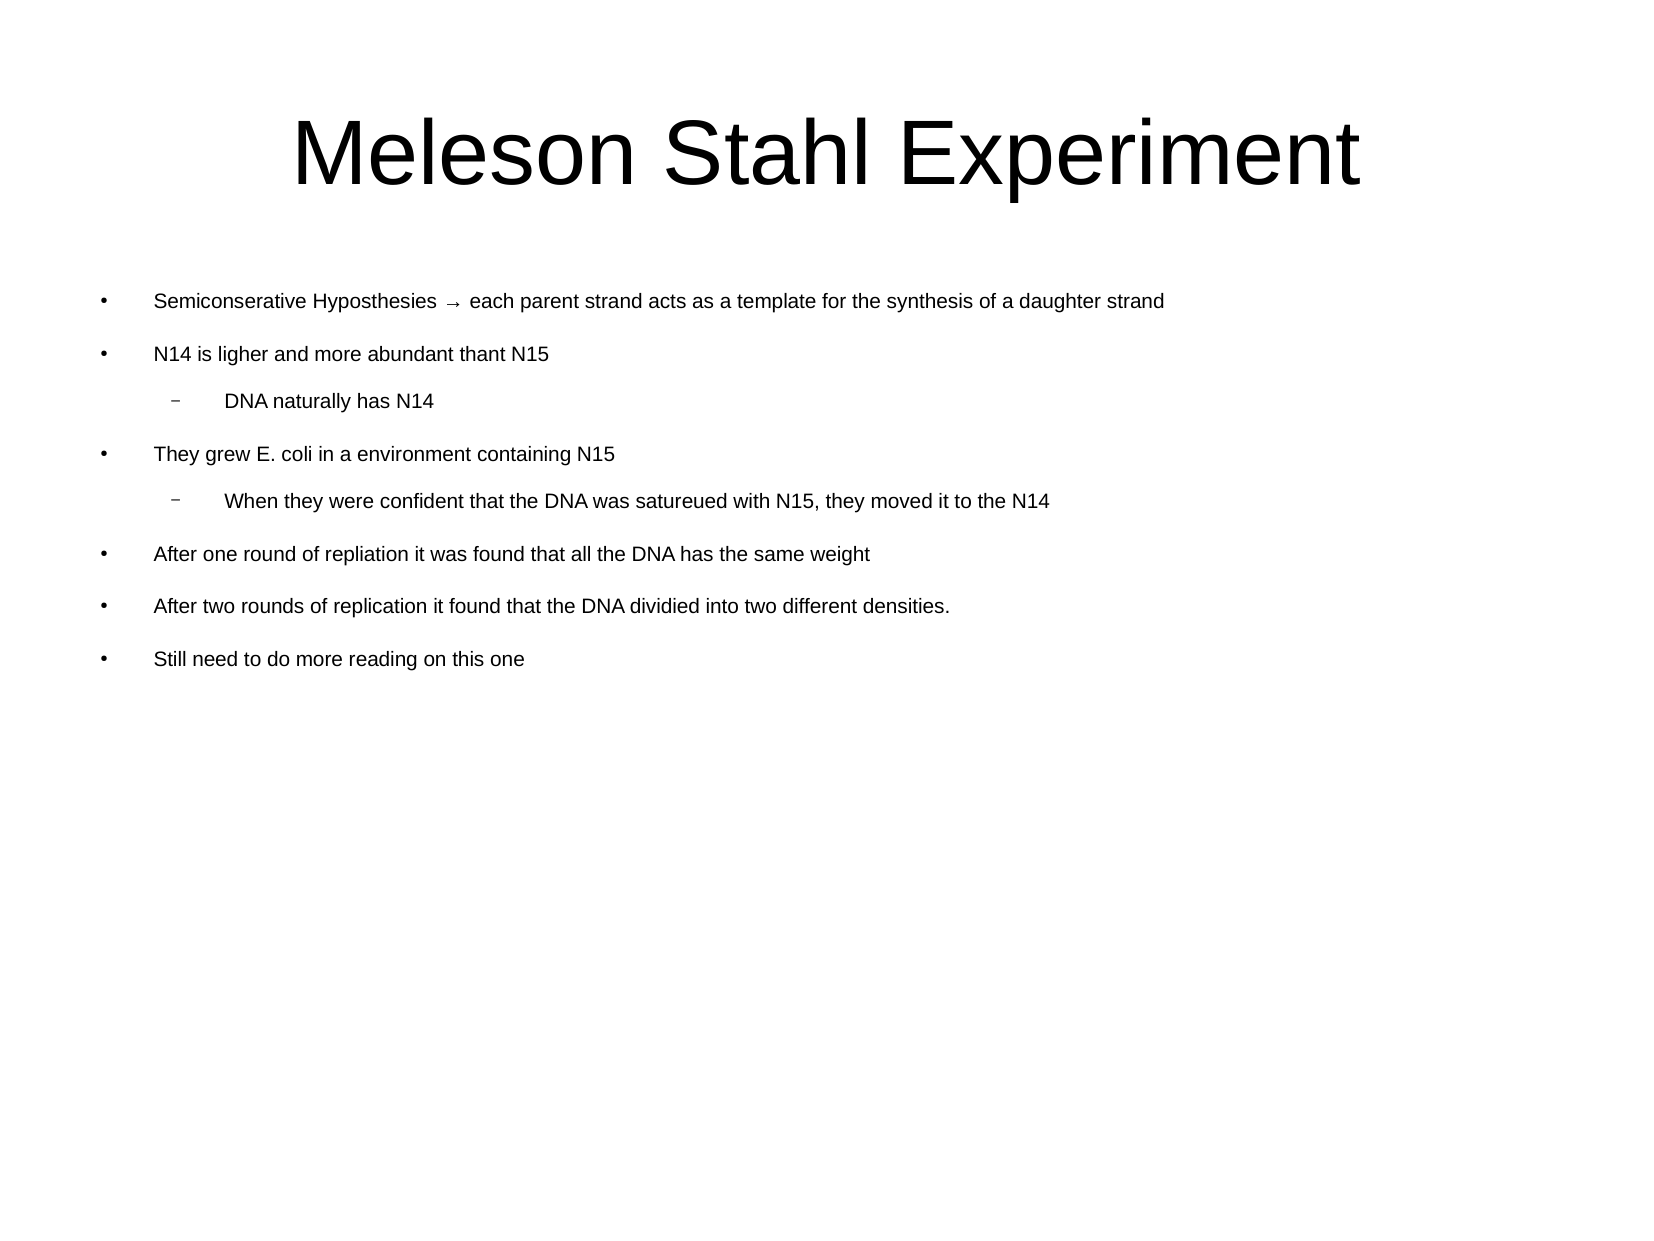

# Meleson Stahl Experiment
Semiconserative Hyposthesies → each parent strand acts as a template for the synthesis of a daughter strand
N14 is ligher and more abundant thant N15
DNA naturally has N14
They grew E. coli in a environment containing N15
When they were confident that the DNA was satureued with N15, they moved it to the N14
After one round of repliation it was found that all the DNA has the same weight
After two rounds of replication it found that the DNA dividied into two different densities.
Still need to do more reading on this one